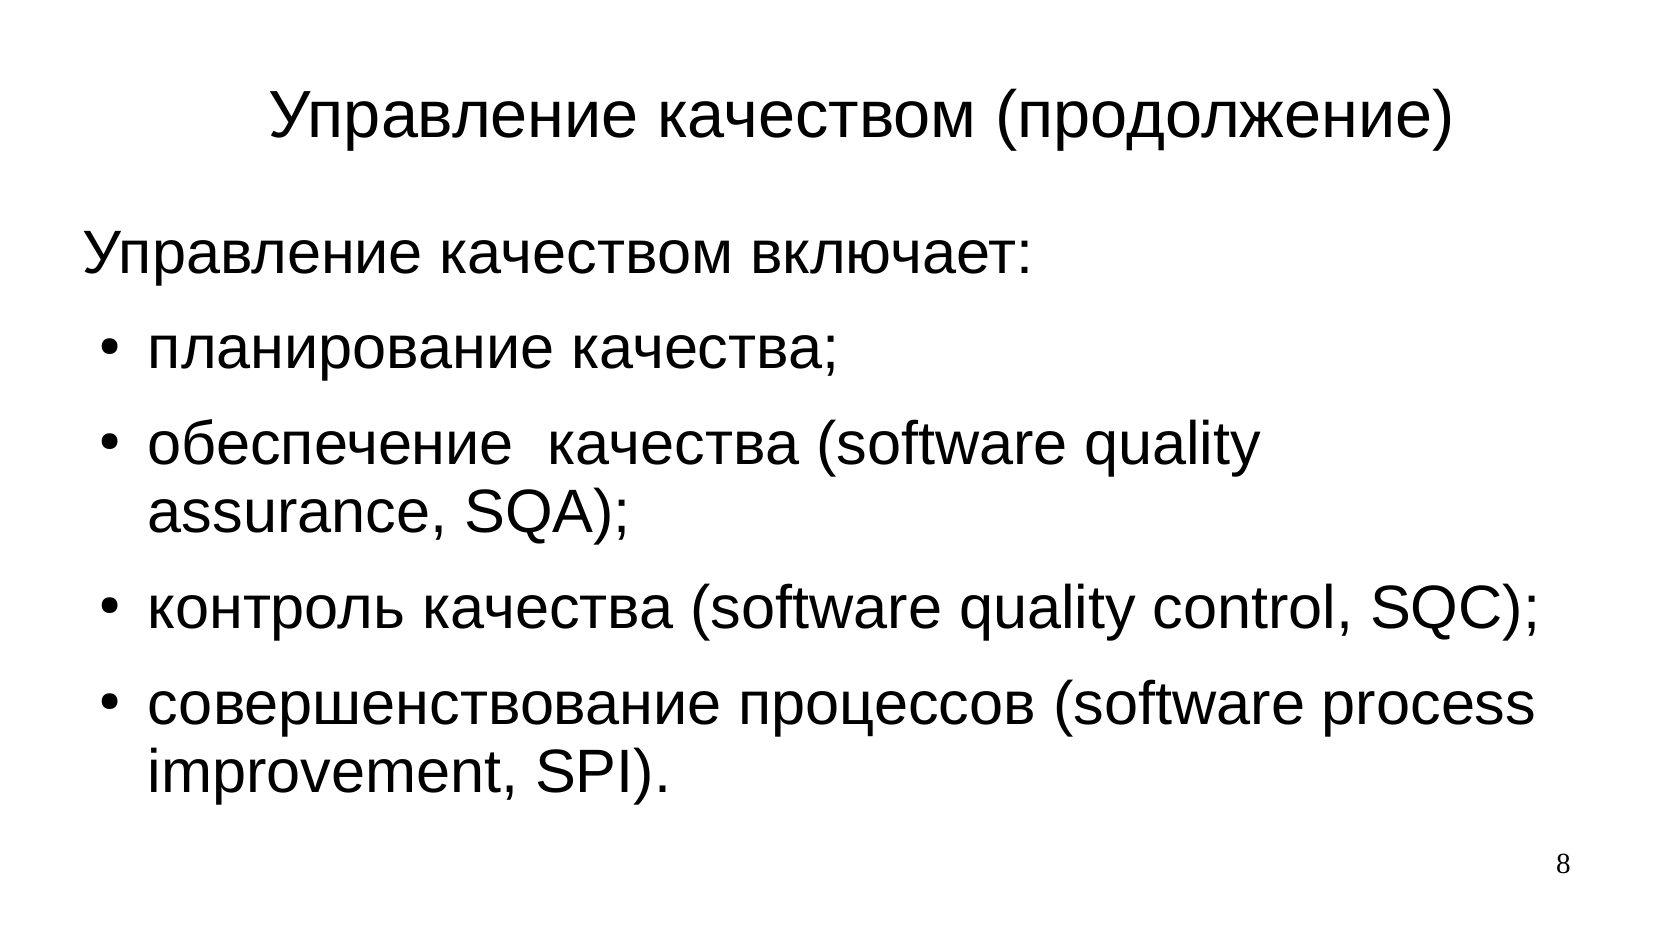

# Управление качеством (продолжение)
Управление качеством включает:
планирование качества;
обеспечение качества (software quality assurance, SQA);
контроль качества (software quality control, SQC);
совершенствование процессов (software process improvement, SPI).
8